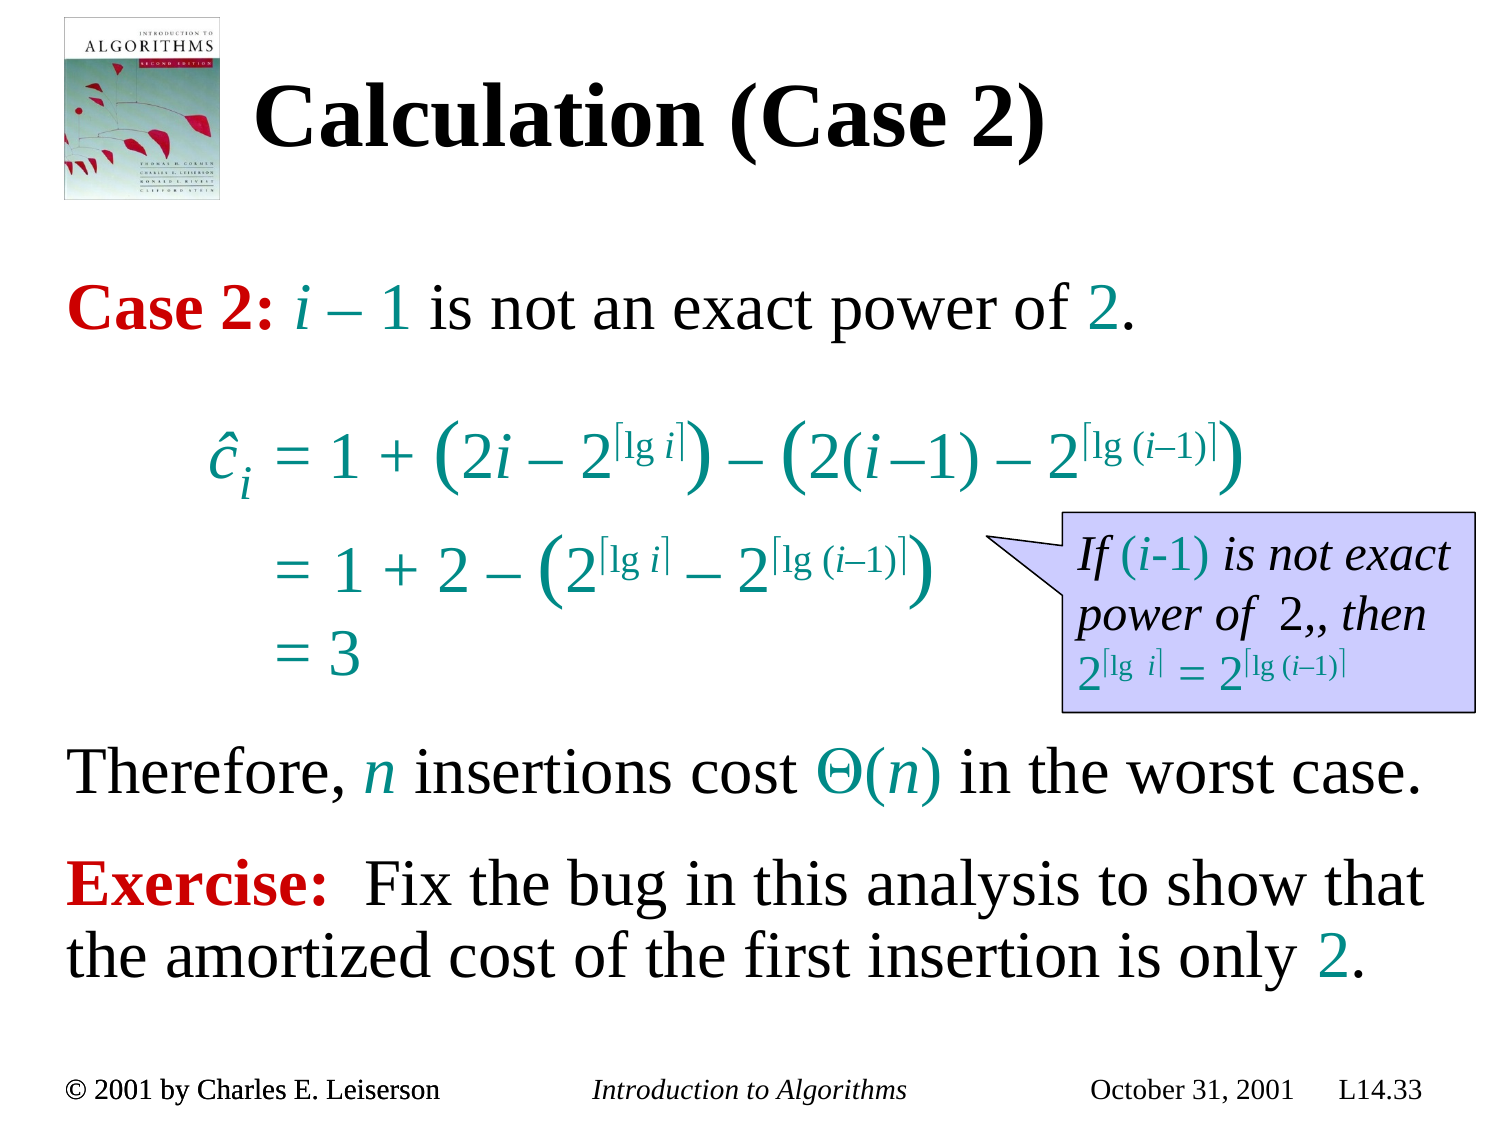

# Calculation (Case 2)
Case 2: i – 1 is not an exact power of 2.
ĉi	= 1 + (2i – 2lg i) – (2(i –1) – 2lg (i–1))
	= 1 + 2 – (2lg i – 2lg (i–1))
	= 3
If (i-1) is not exact power of 2,, then
2lg i= 2lg (i–1)
Therefore, n insertions cost (n) in the worst case.
Exercise: Fix the bug in this analysis to show that the amortized cost of the first insertion is only 2.
Introduction to Algorithms
October 31, 2001 L14.